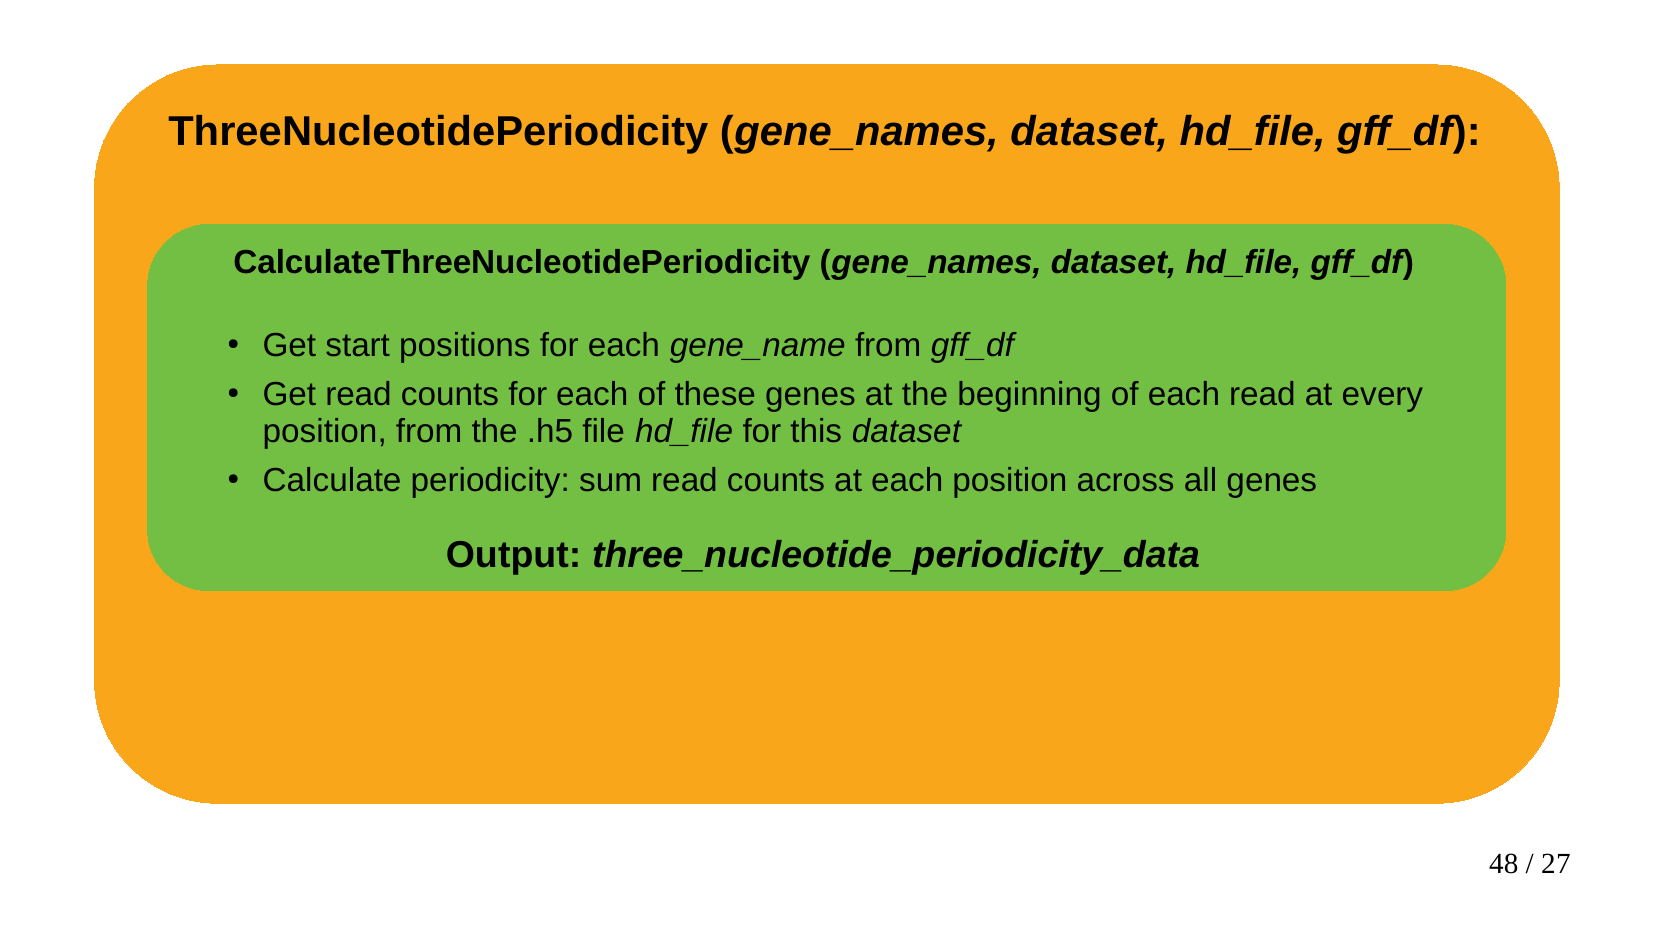

ThreeNucleotidePeriodicity (gene_names, dataset, hd_file, gff_df):
CalculateThreeNucleotidePeriodicity (gene_names, dataset, hd_file, gff_df)
Get start positions for each gene_name from gff_df
Get read counts for each of these genes at the beginning of each read at every position, from the .h5 file hd_file for this dataset
Calculate periodicity: sum read counts at each position across all genes
Output: three_nucleotide_periodicity_data
48